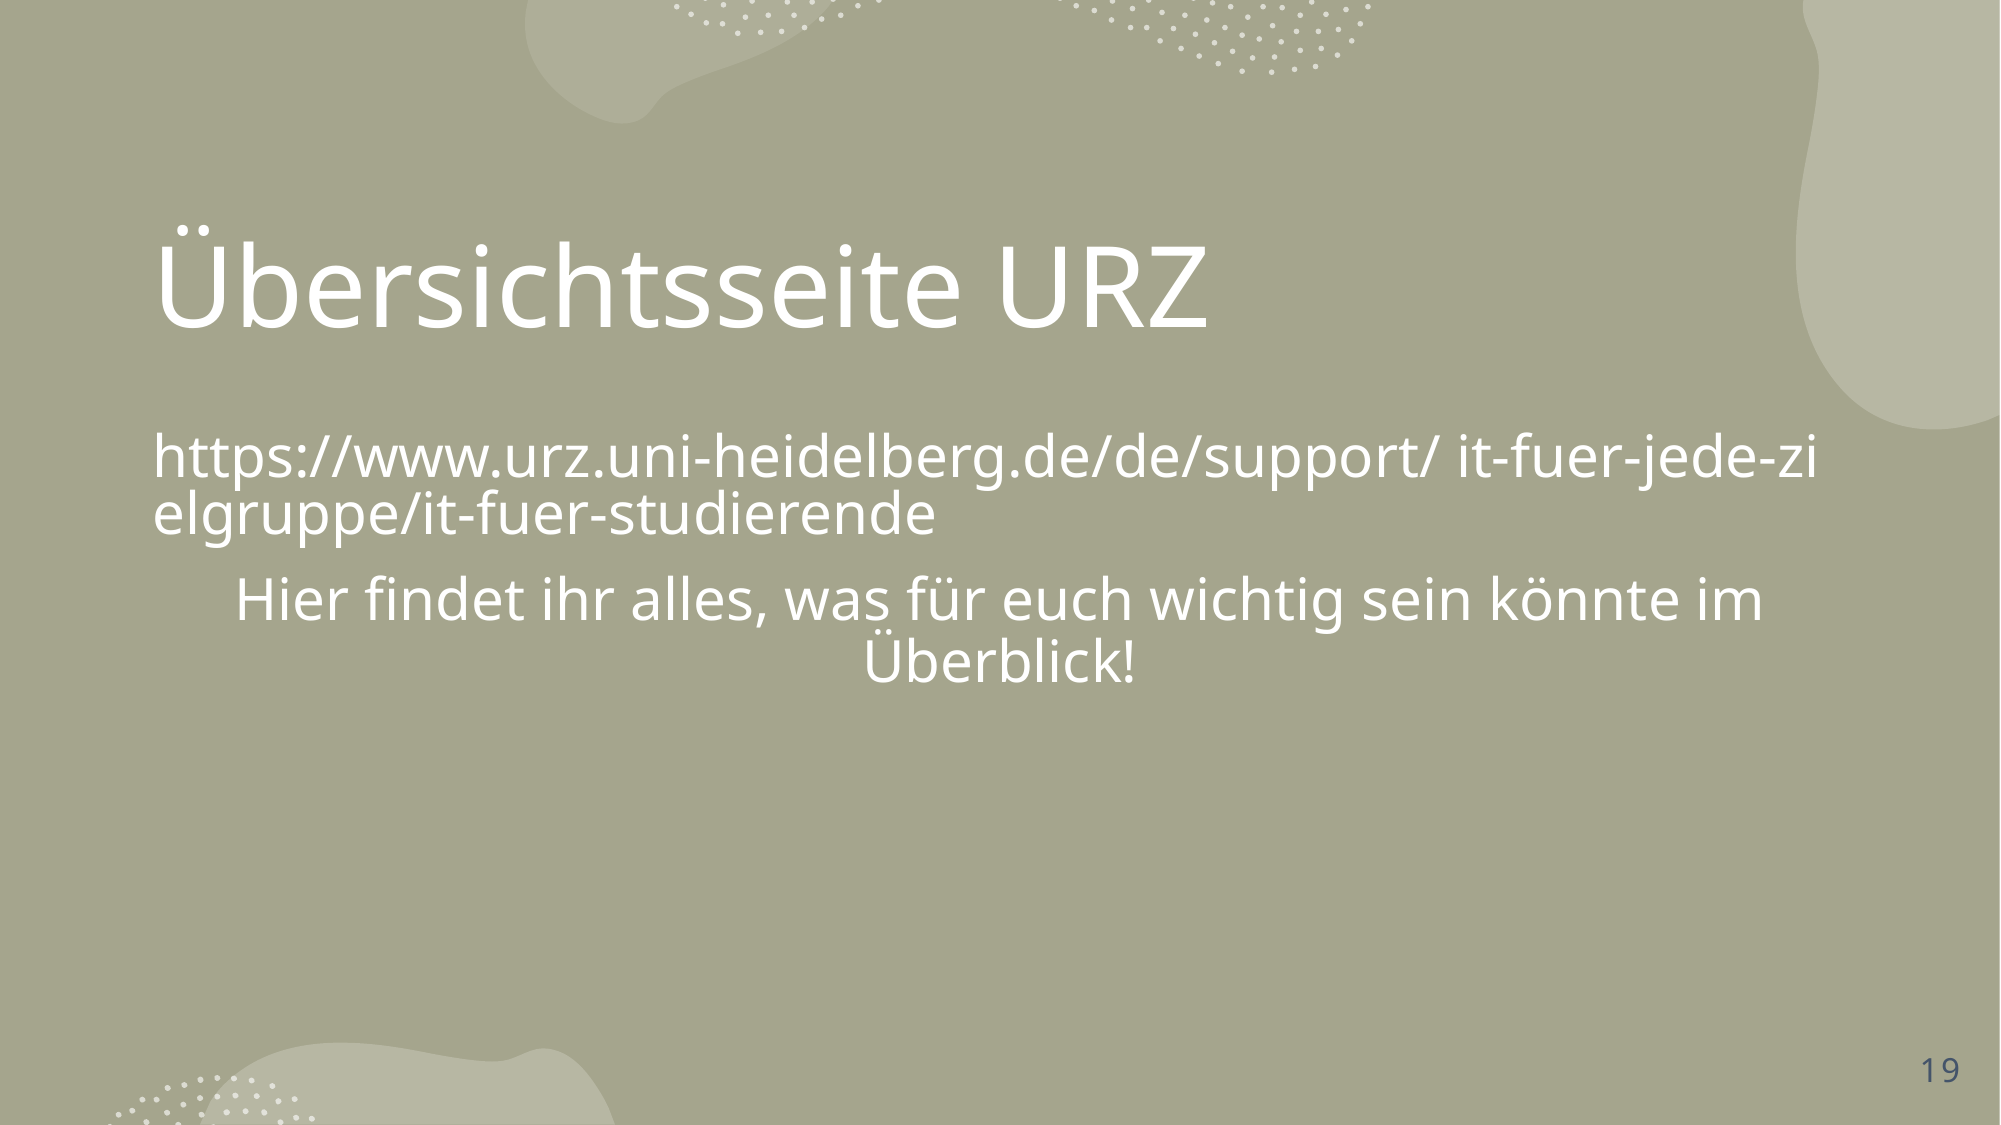

# Übersichtsseite URZ
https://www.urz.uni-heidelberg.de/de/support/ it-fuer-jede-zielgruppe/it-fuer-studierende
Hier findet ihr alles, was für euch wichtig sein könnte im Überblick!